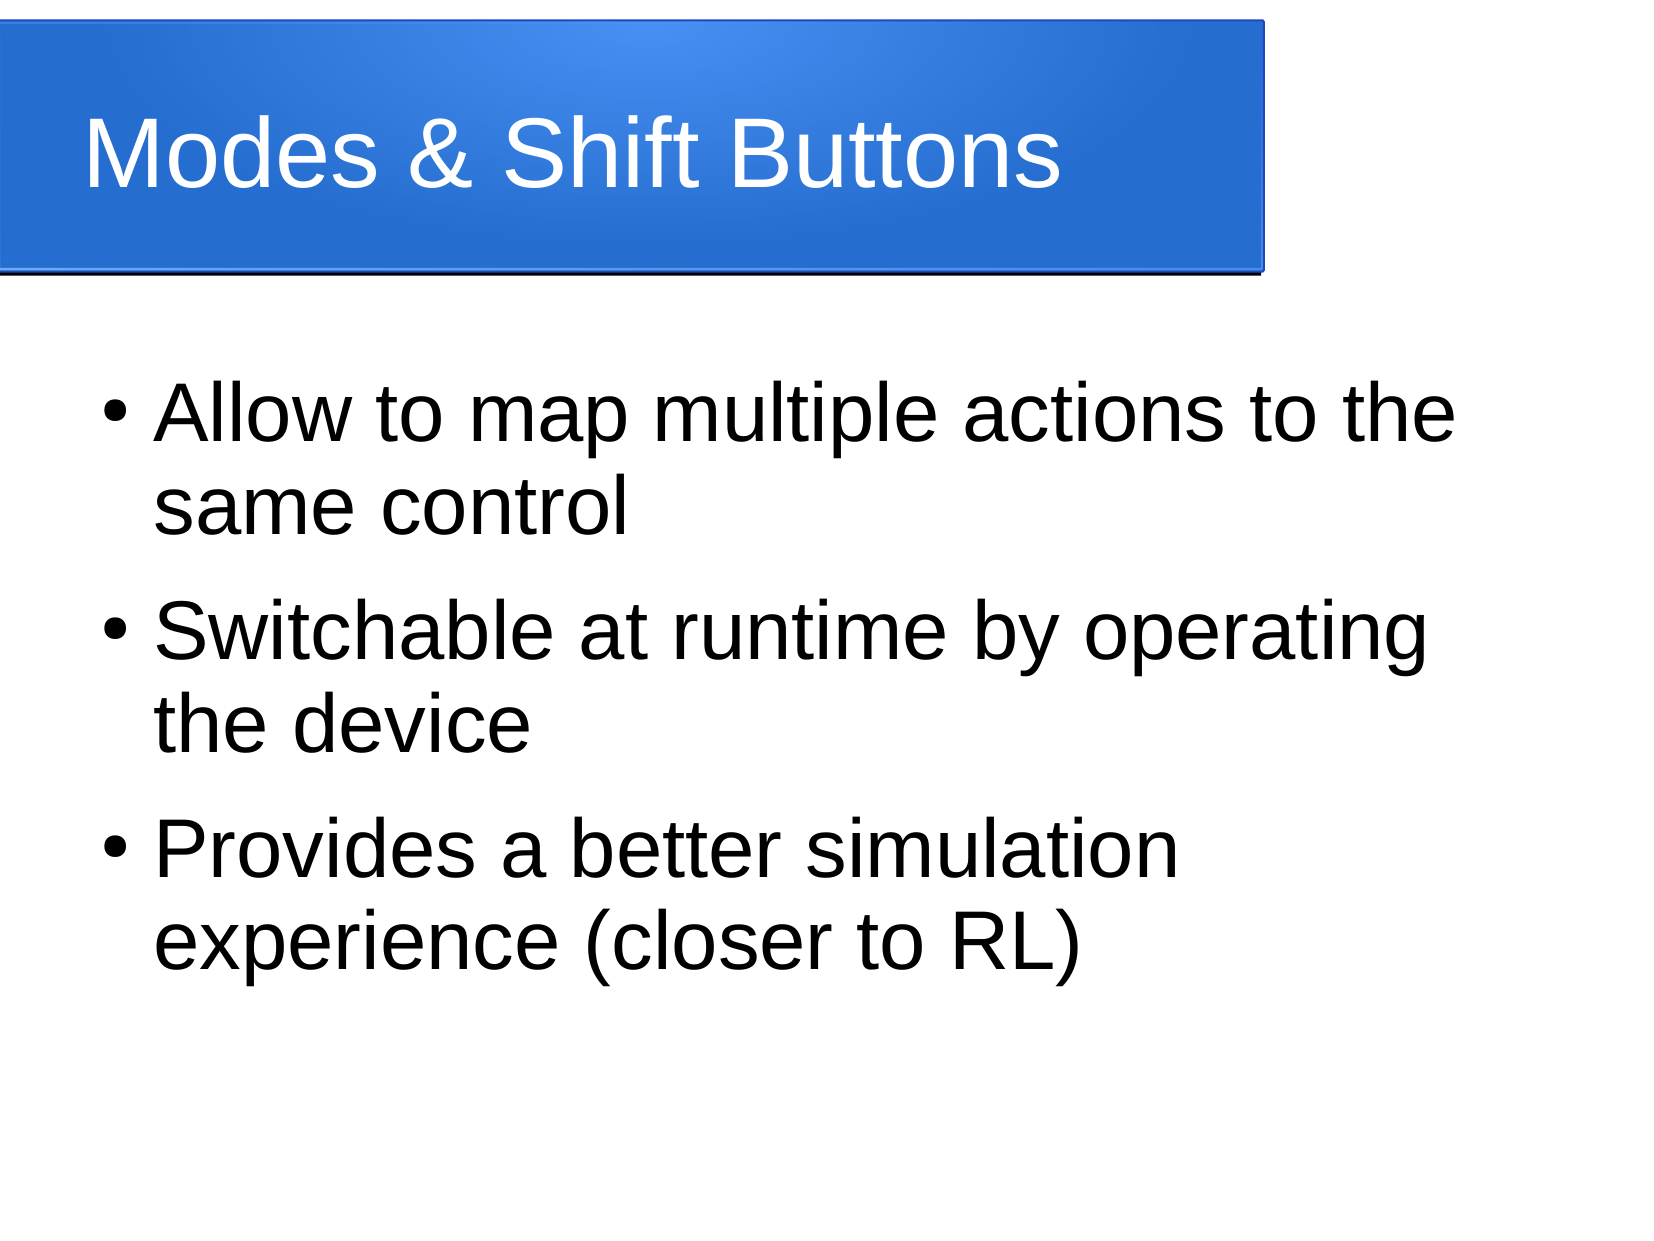

# Modes & Shift Buttons
Allow to map multiple actions to the same control
Switchable at runtime by operating the device
Provides a better simulation experience (closer to RL)